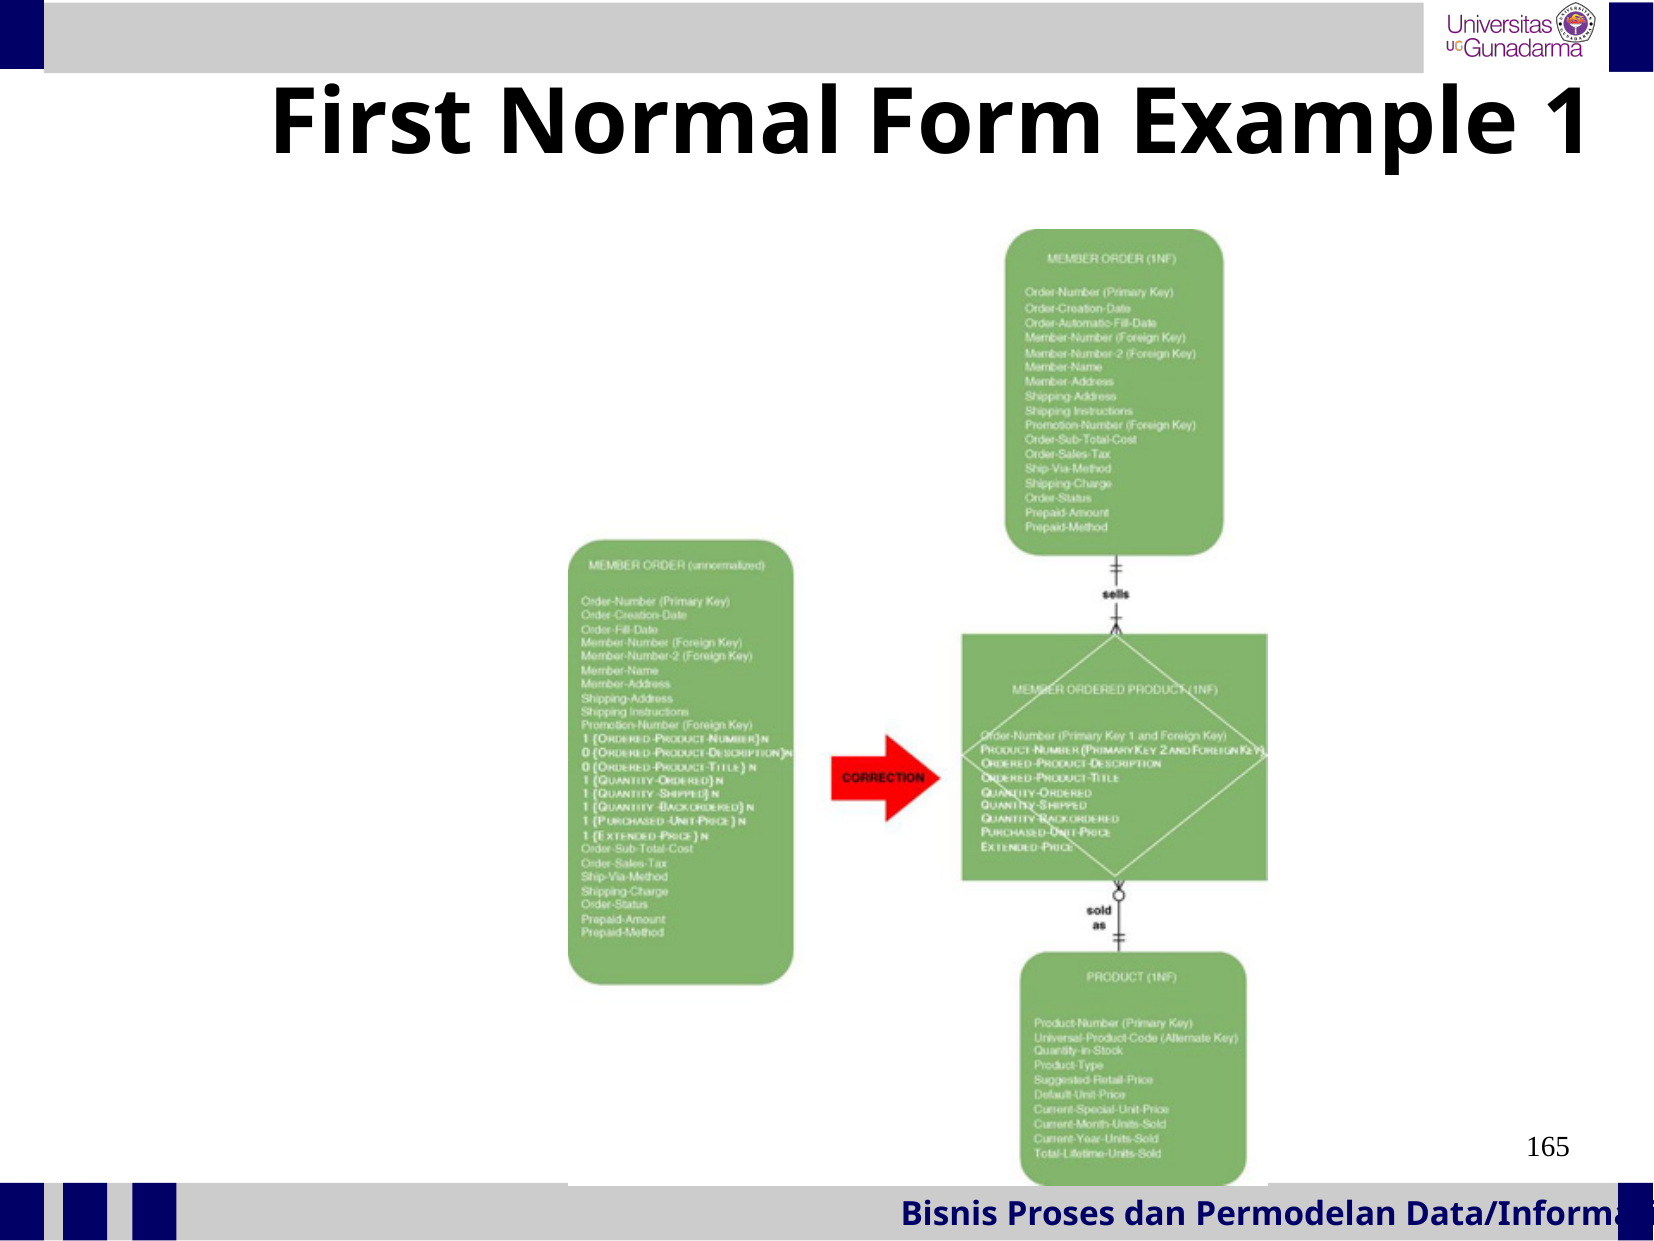

# First Normal Form Example 1
165